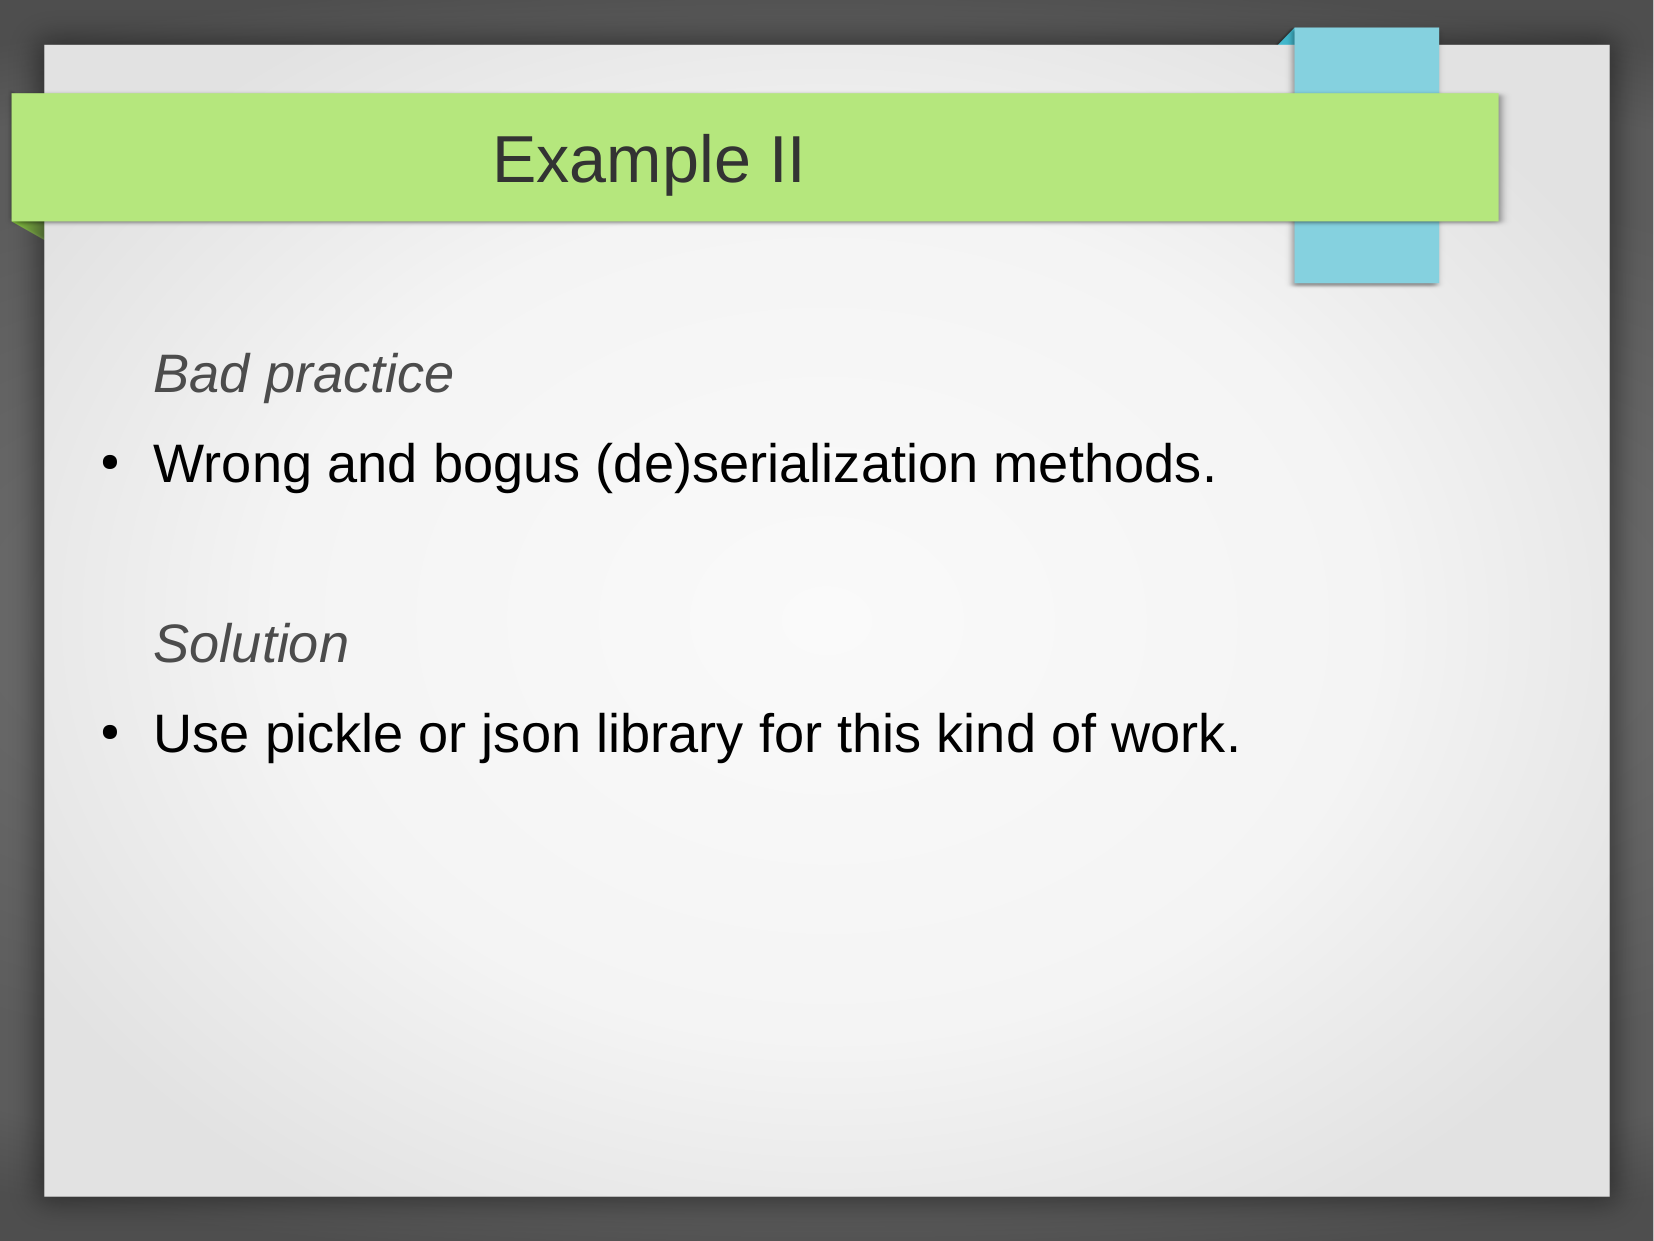

# Example II
Bad practice
Wrong and bogus (de)serialization methods.
Solution
Use pickle or json library for this kind of work.